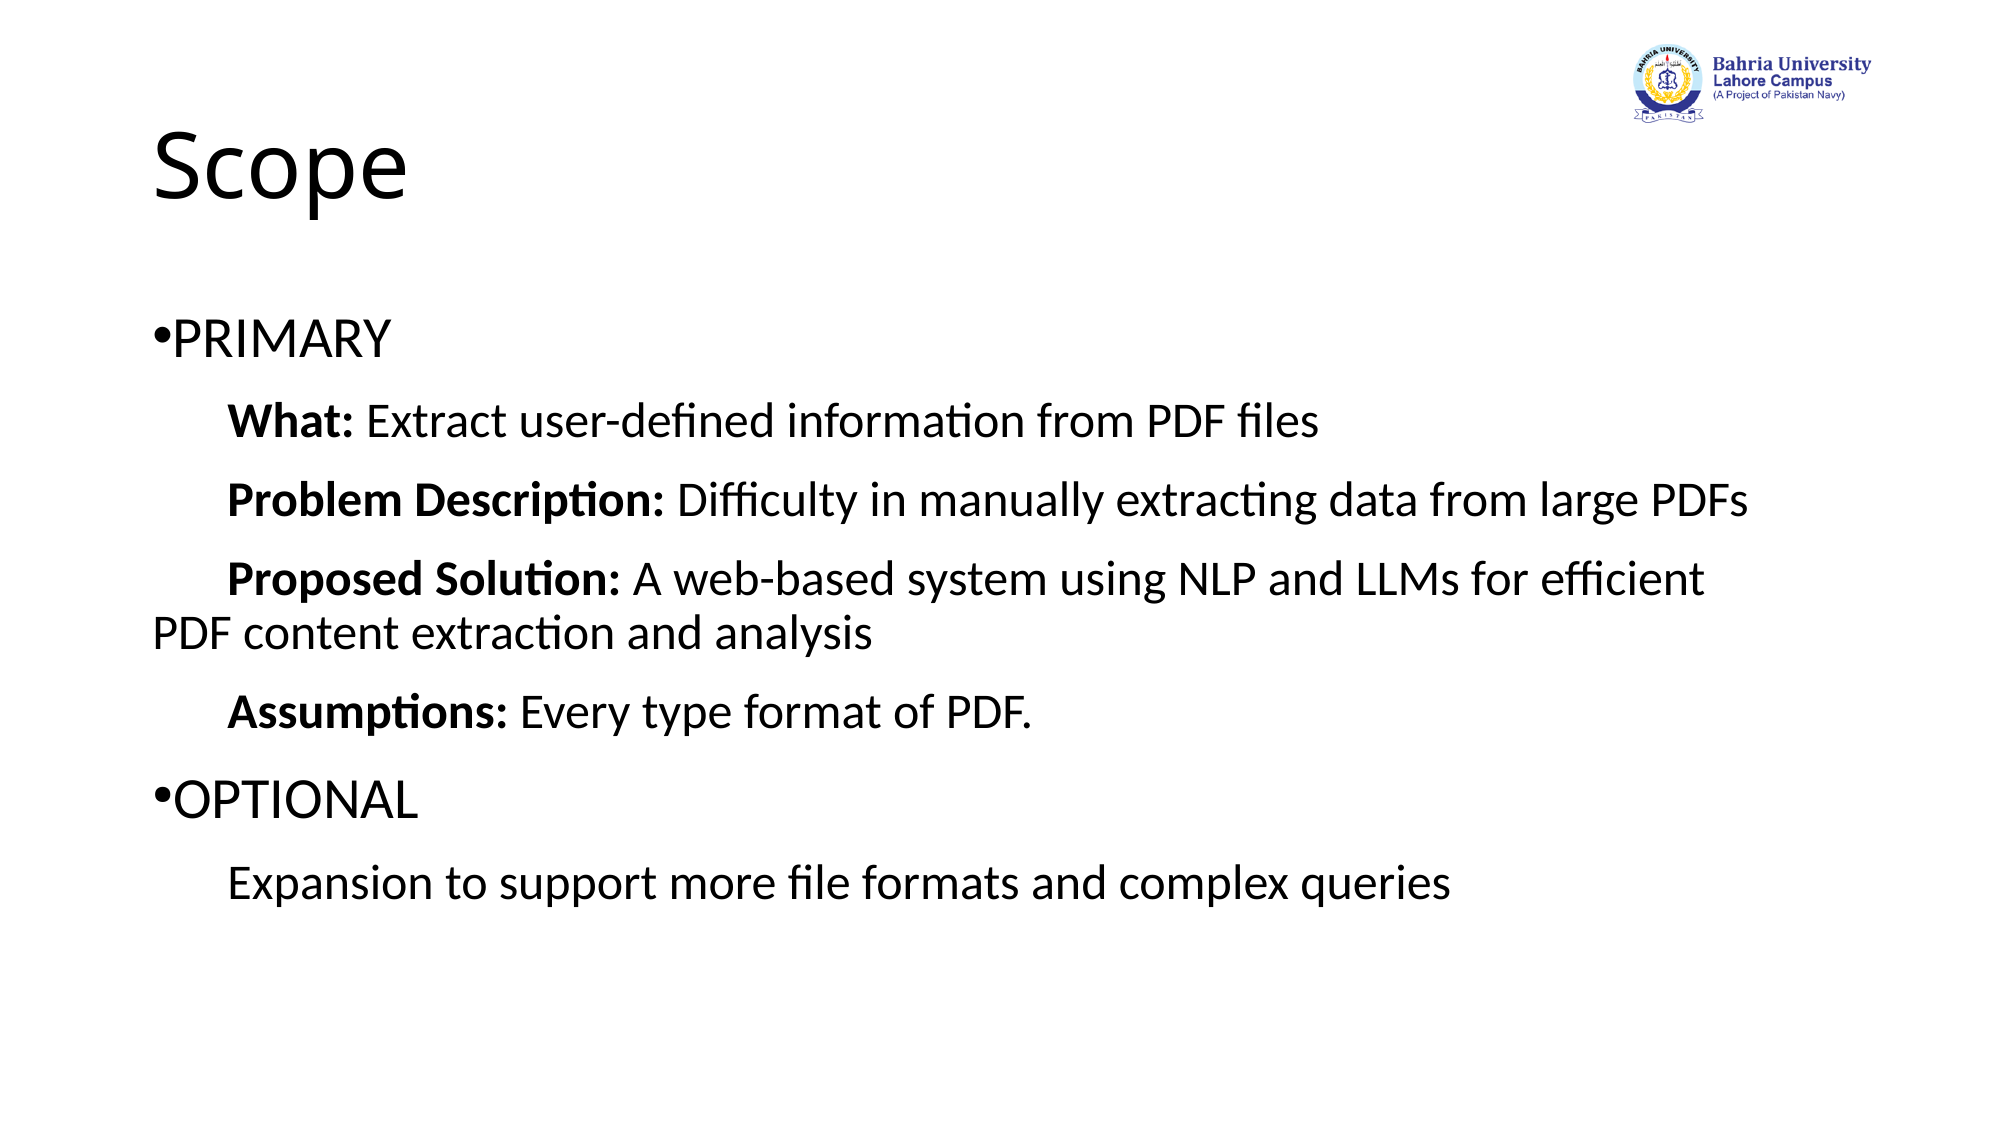

# Scope
PRIMARY
	What: Extract user-defined information from PDF files
	Problem Description: Difficulty in manually extracting data from large PDFs
	Proposed Solution: A web-based system using NLP and LLMs for efficient 		PDF content extraction and analysis
	Assumptions: Every type format of PDF.
OPTIONAL
	Expansion to support more file formats and complex queries